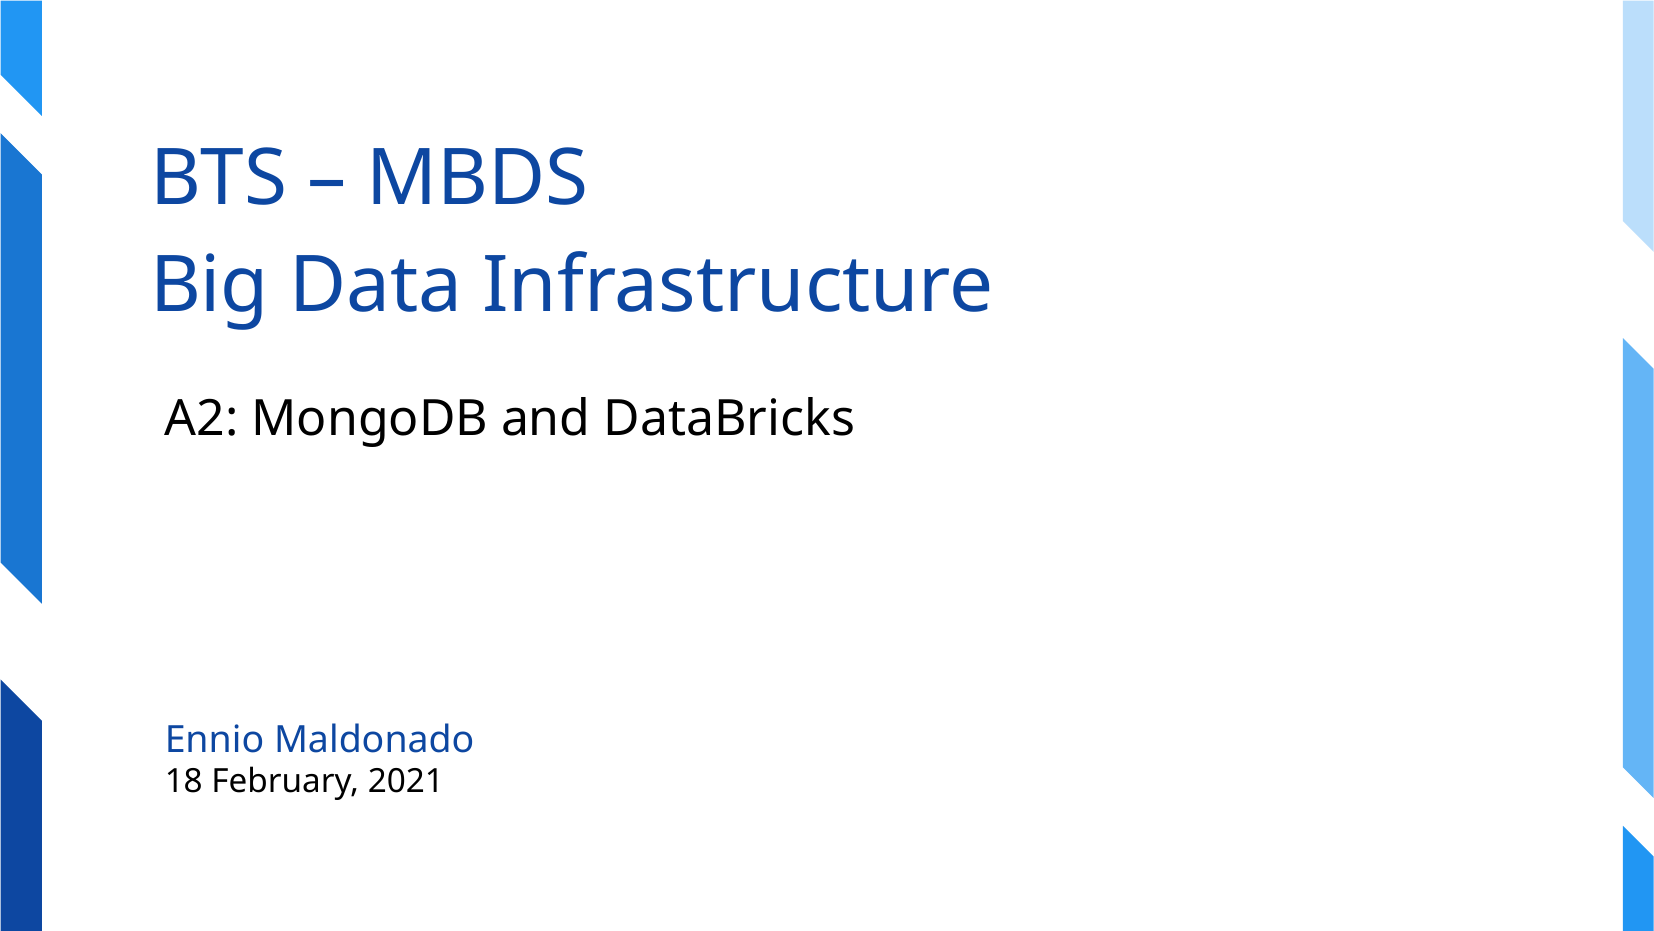

# BTS – MBDS Big Data Infrastructure
A2: MongoDB and DataBricks
Ennio Maldonado
18 February, 2021